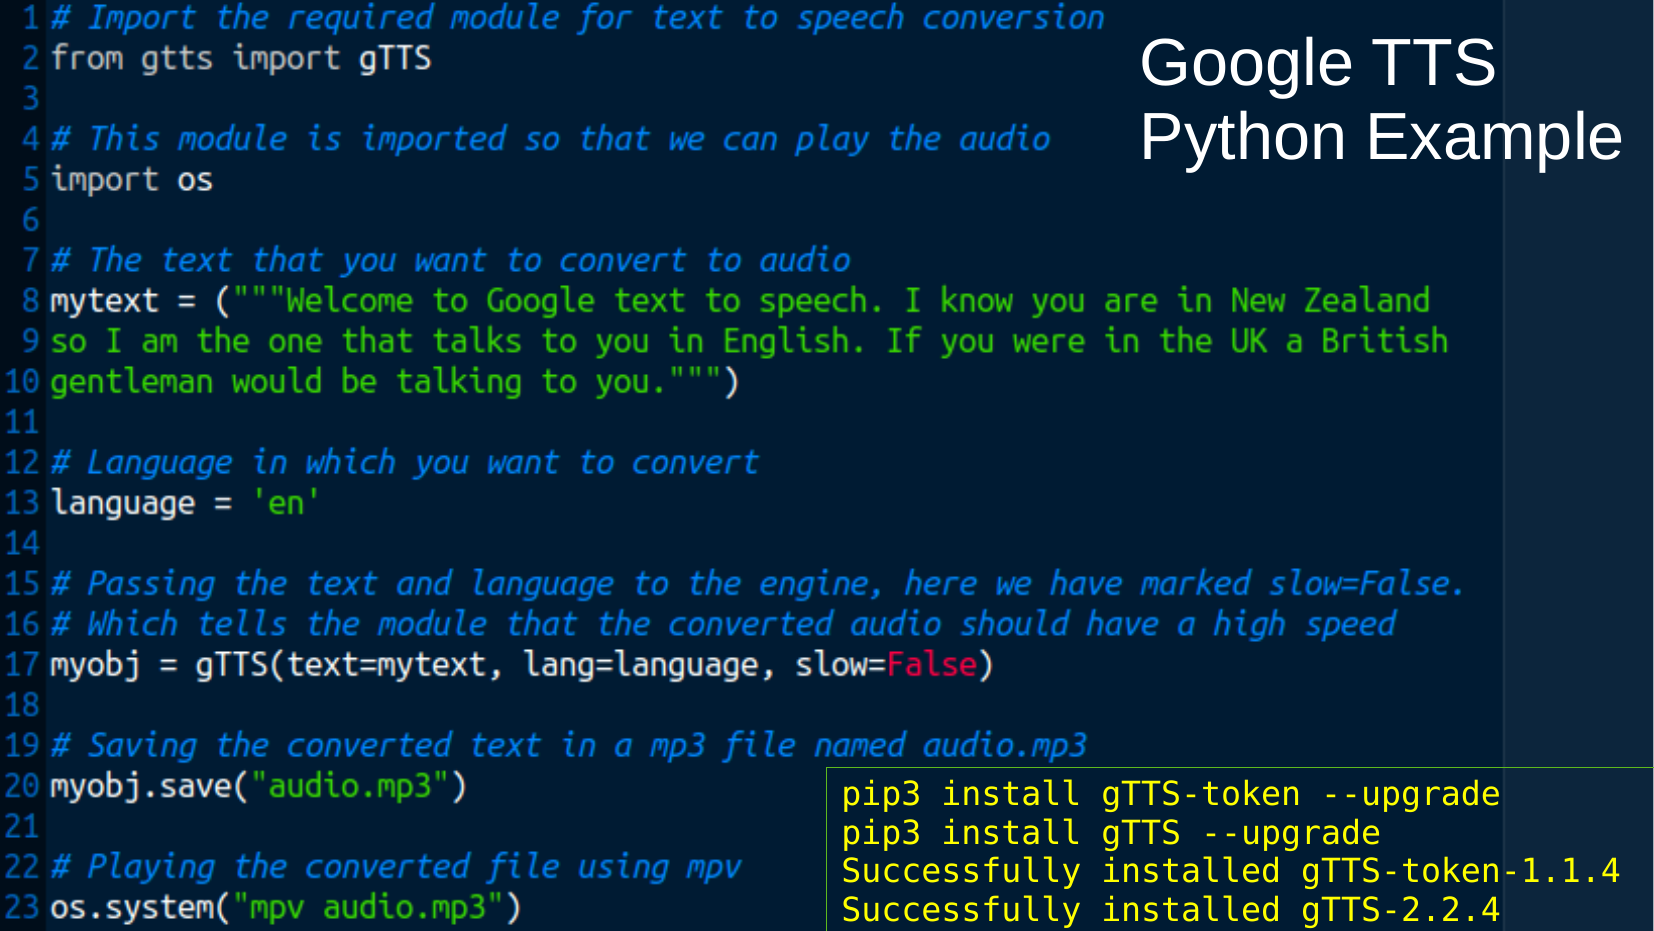

# Google TTS Python Example
pip3 install gTTS-token --upgrade
pip3 install gTTS --upgrade
Successfully installed gTTS-token-1.1.4
Successfully installed gTTS-2.2.4